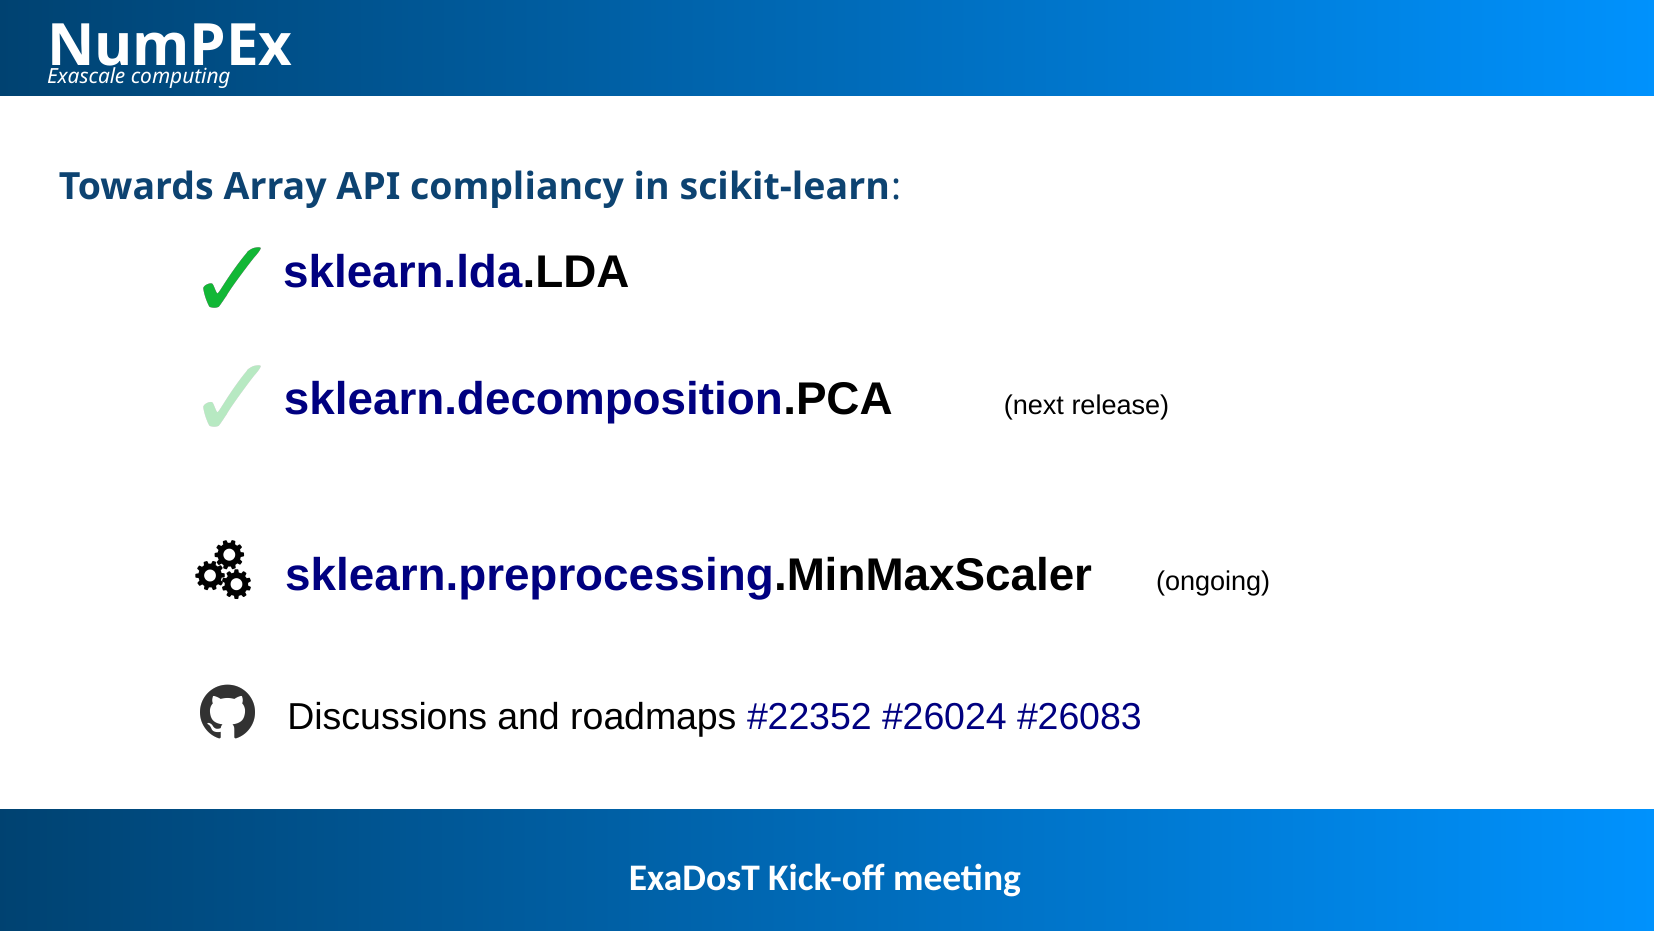

NumPExx
Exascale computing
Towards Array API compliancy in scikit-learn:
sklearn.lda.LDA
sklearn.decomposition.PCA
(next release)
sklearn.preprocessing.MinMaxScaler (ongoing)
Discussions and roadmaps #22352 #26024 #26083
ExaDosT Kick-off meeting